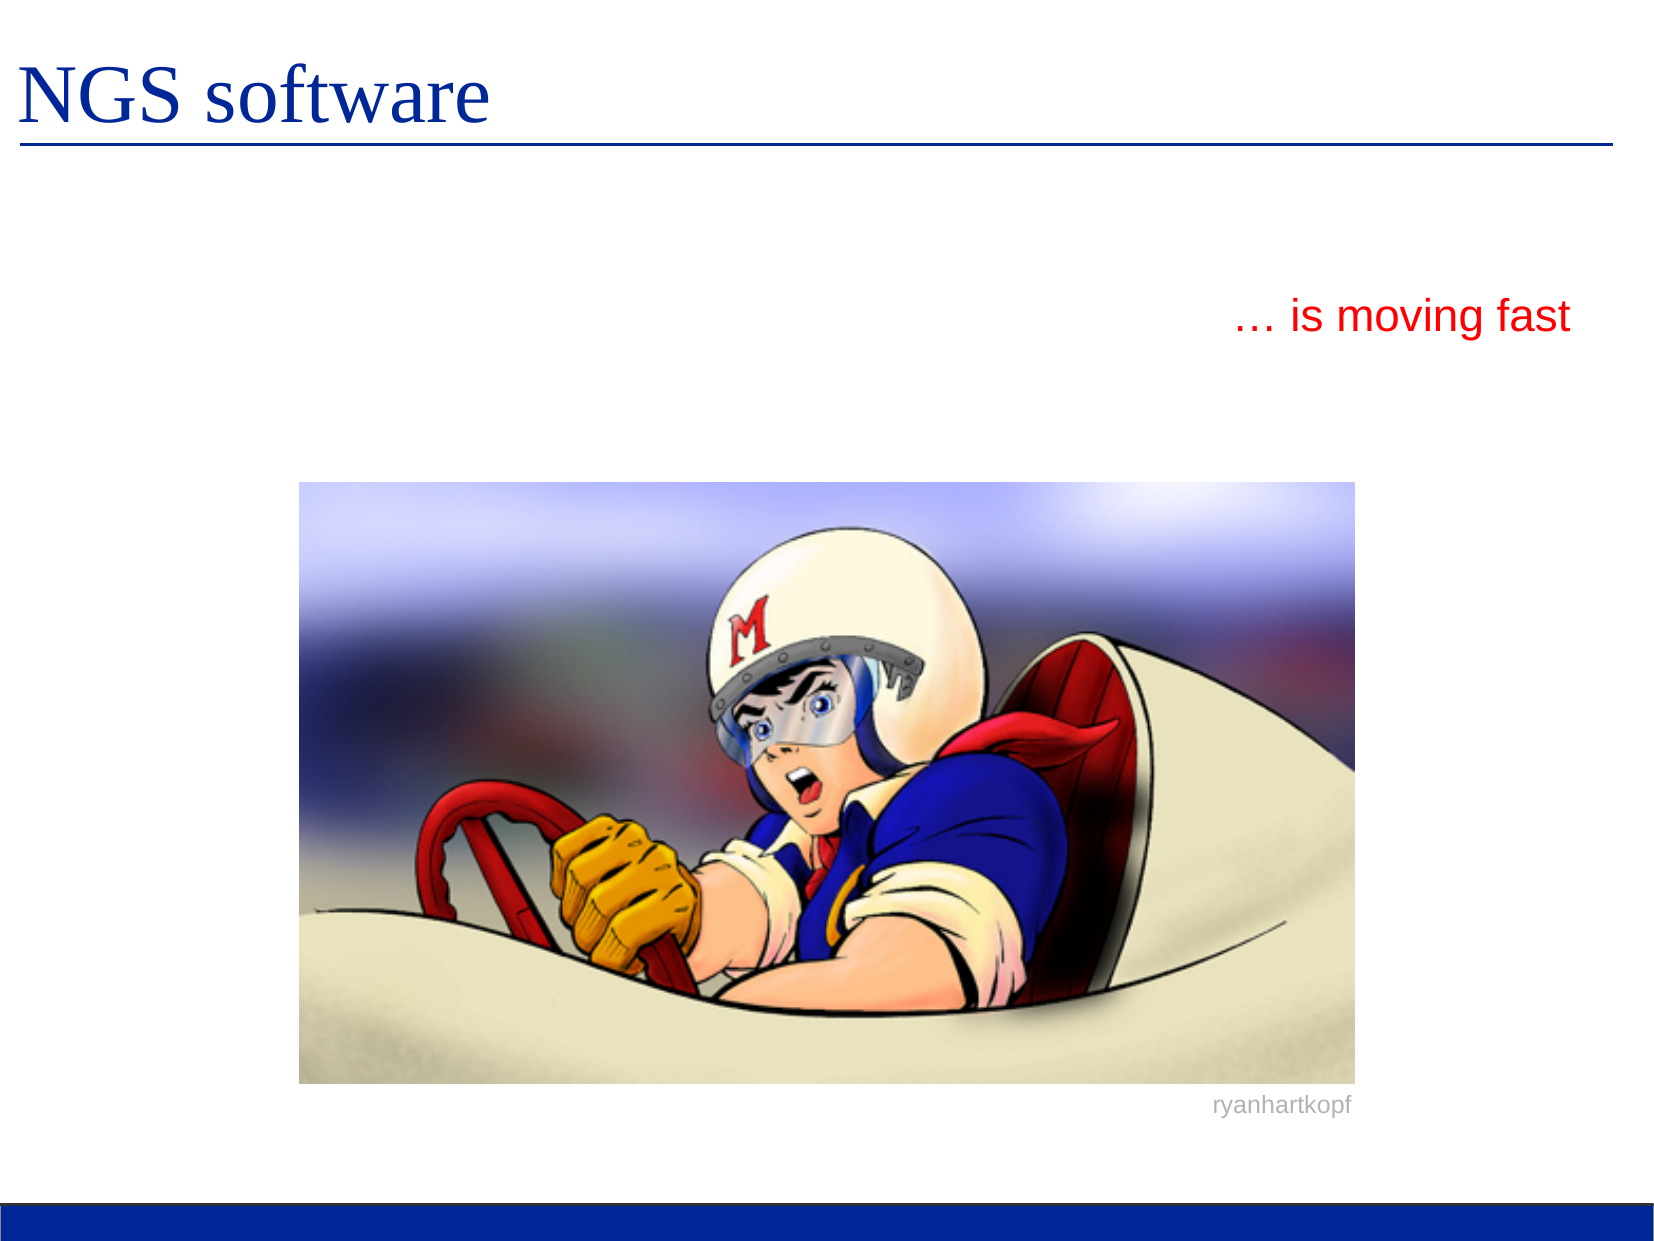

# NGS software
… is moving fast
ryanhartkopf